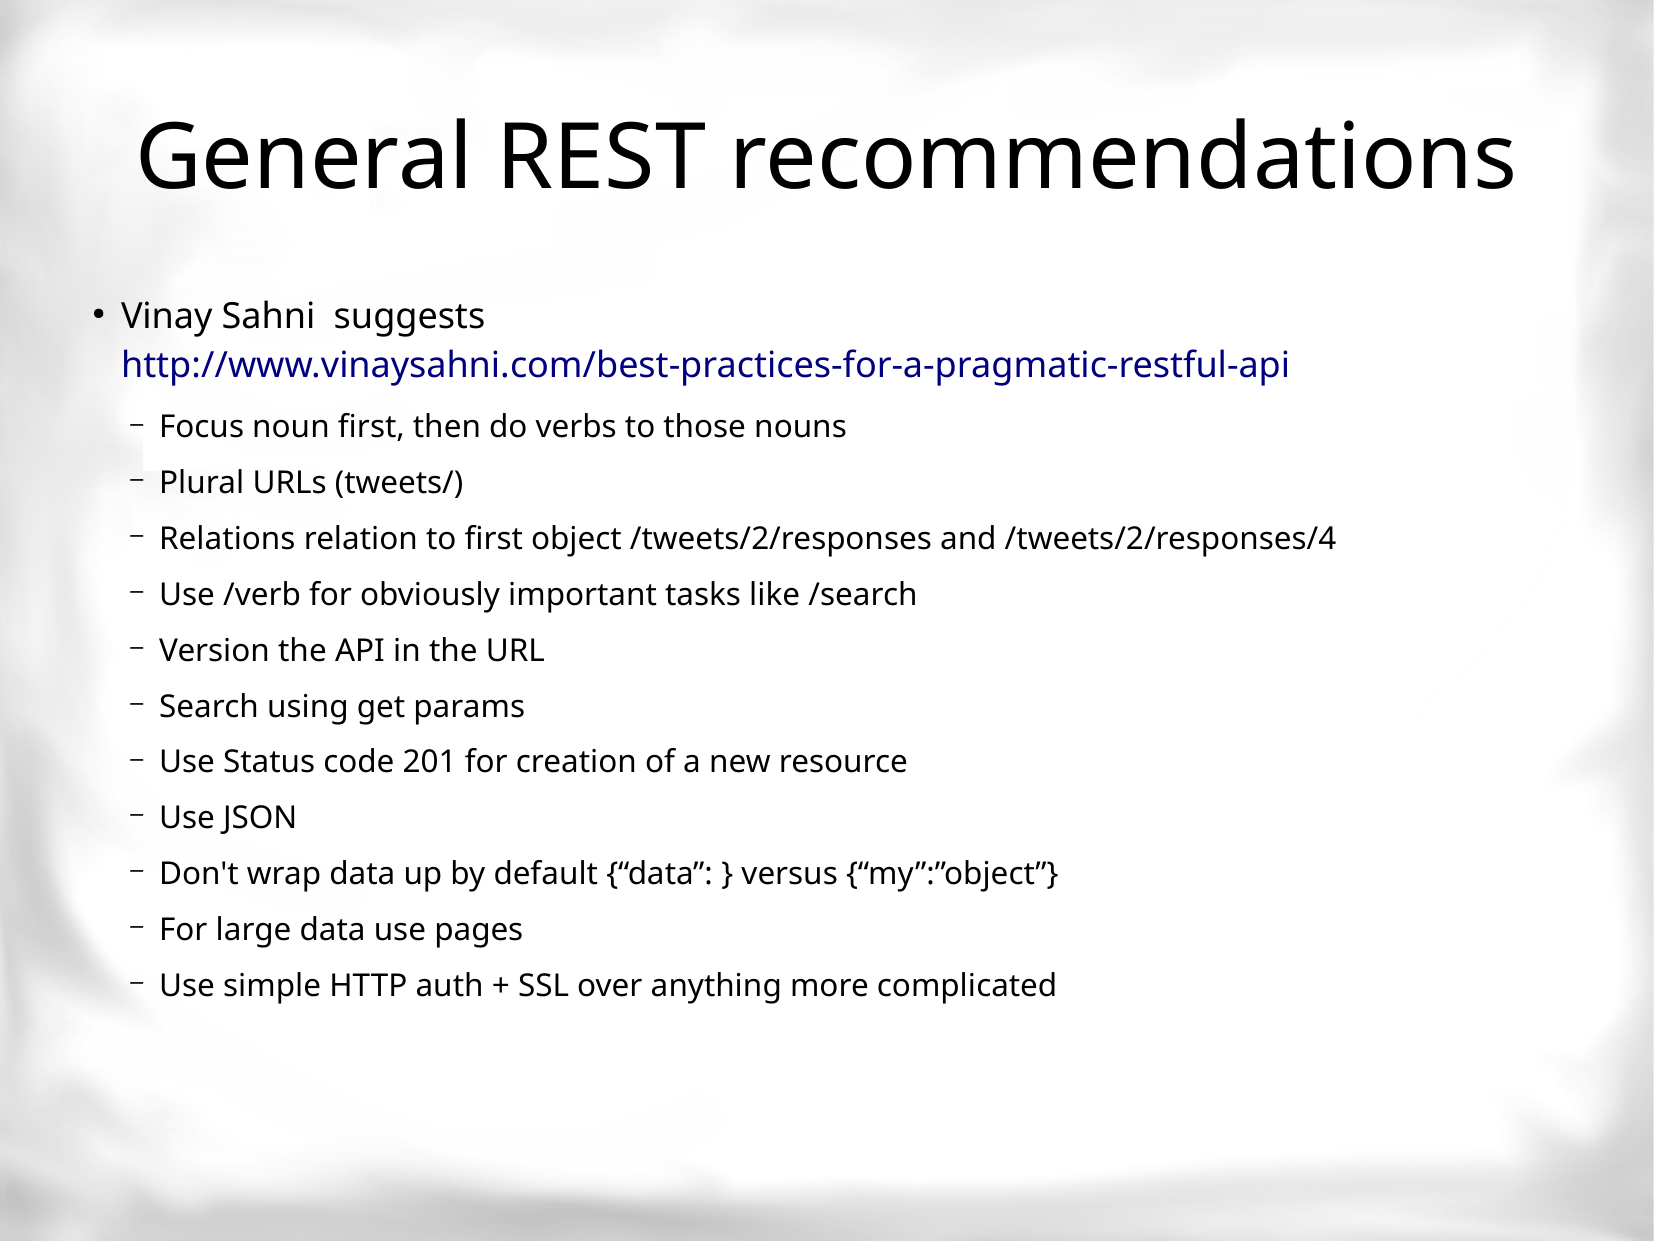

# General REST recommendations
Vinay Sahni suggests http://www.vinaysahni.com/best-practices-for-a-pragmatic-restful-api
Focus noun first, then do verbs to those nouns
Plural URLs (tweets/)
Relations relation to first object /tweets/2/responses and /tweets/2/responses/4
Use /verb for obviously important tasks like /search
Version the API in the URL
Search using get params
Use Status code 201 for creation of a new resource
Use JSON
Don't wrap data up by default {“data”: } versus {“my”:”object”}
For large data use pages
Use simple HTTP auth + SSL over anything more complicated